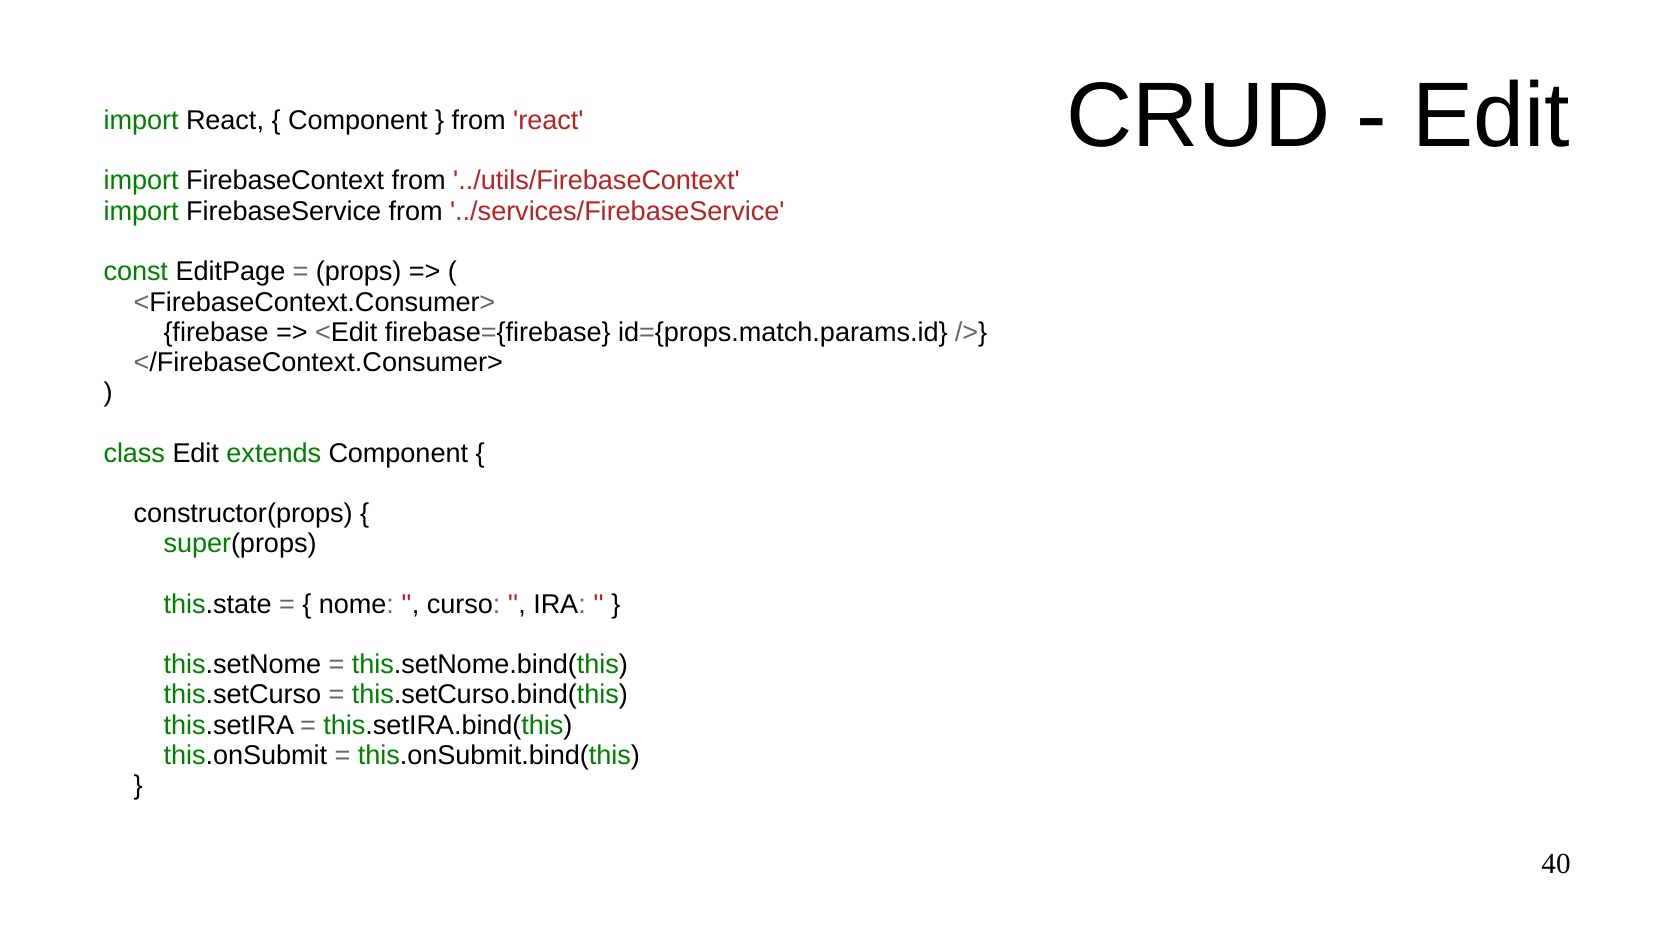

# CRUD - Edit
import React, { Component } from 'react'
import FirebaseContext from '../utils/FirebaseContext'
import FirebaseService from '../services/FirebaseService'
const EditPage = (props) => (
 <FirebaseContext.Consumer>
 {firebase => <Edit firebase={firebase} id={props.match.params.id} />}
 </FirebaseContext.Consumer>
)
class Edit extends Component {
 constructor(props) {
 super(props)
 this.state = { nome: '', curso: '', IRA: '' }
 this.setNome = this.setNome.bind(this)
 this.setCurso = this.setCurso.bind(this)
 this.setIRA = this.setIRA.bind(this)
 this.onSubmit = this.onSubmit.bind(this)
 }
40